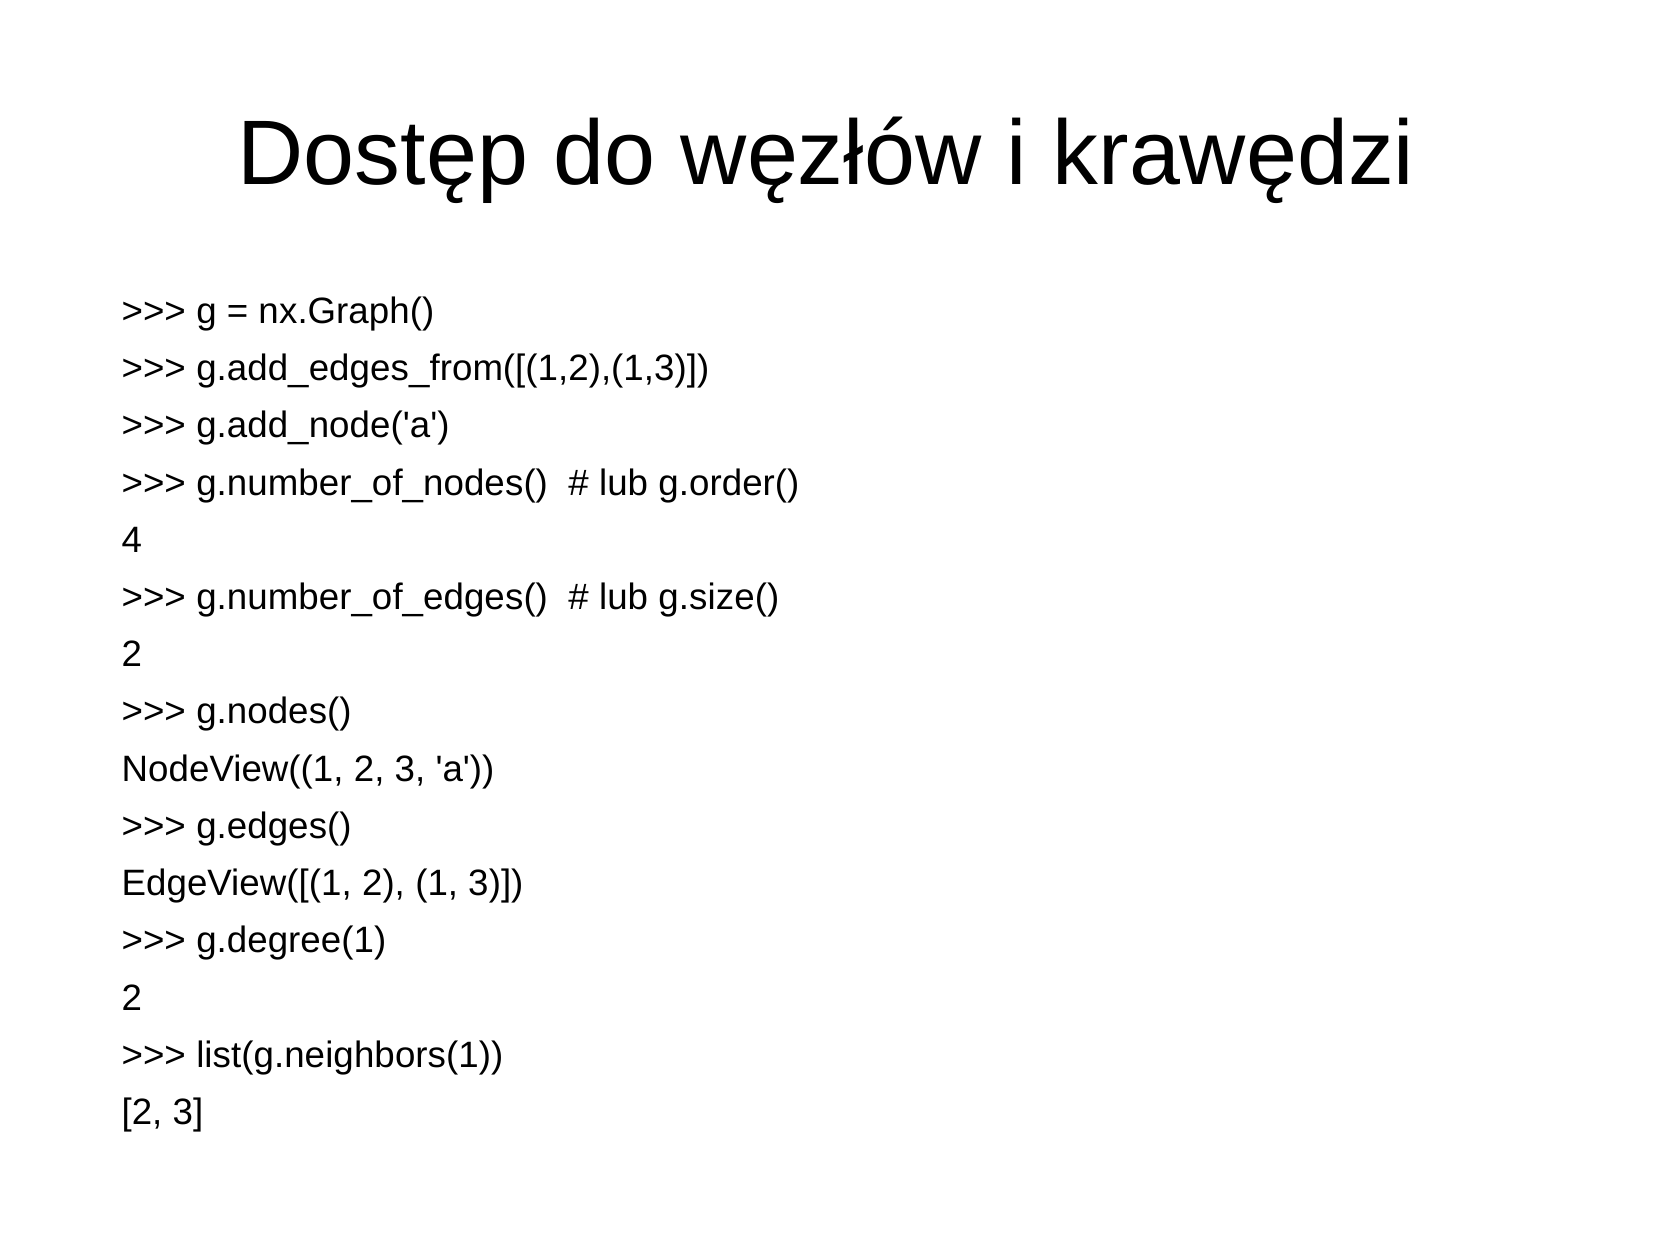

# Dostęp do węzłów i krawędzi
>>> g = nx.Graph()
>>> g.add_edges_from([(1,2),(1,3)])
>>> g.add_node('a')
>>> g.number_of_nodes() # lub g.order()
4
>>> g.number_of_edges() # lub g.size()
2
>>> g.nodes()
NodeView((1, 2, 3, 'a'))
>>> g.edges()
EdgeView([(1, 2), (1, 3)])
>>> g.degree(1)
2
>>> list(g.neighbors(1))
[2, 3]